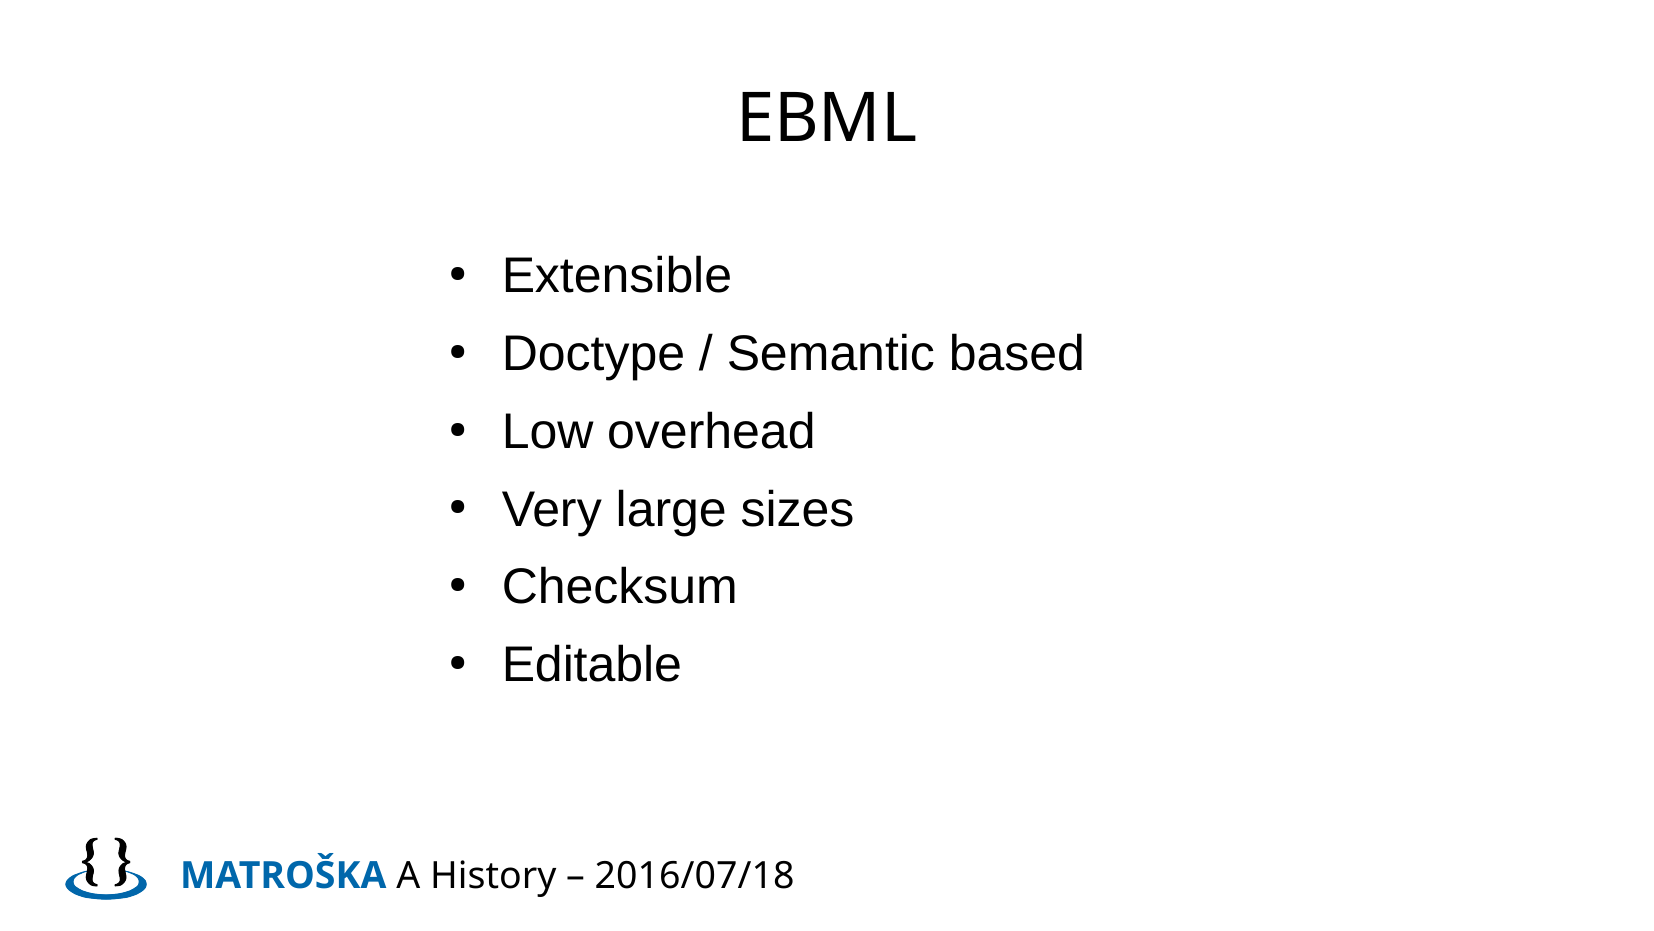

# EBML
Extensible
Doctype / Semantic based
Low overhead
Very large sizes
Checksum
Editable
MATROŠKA A History – 2016/07/18